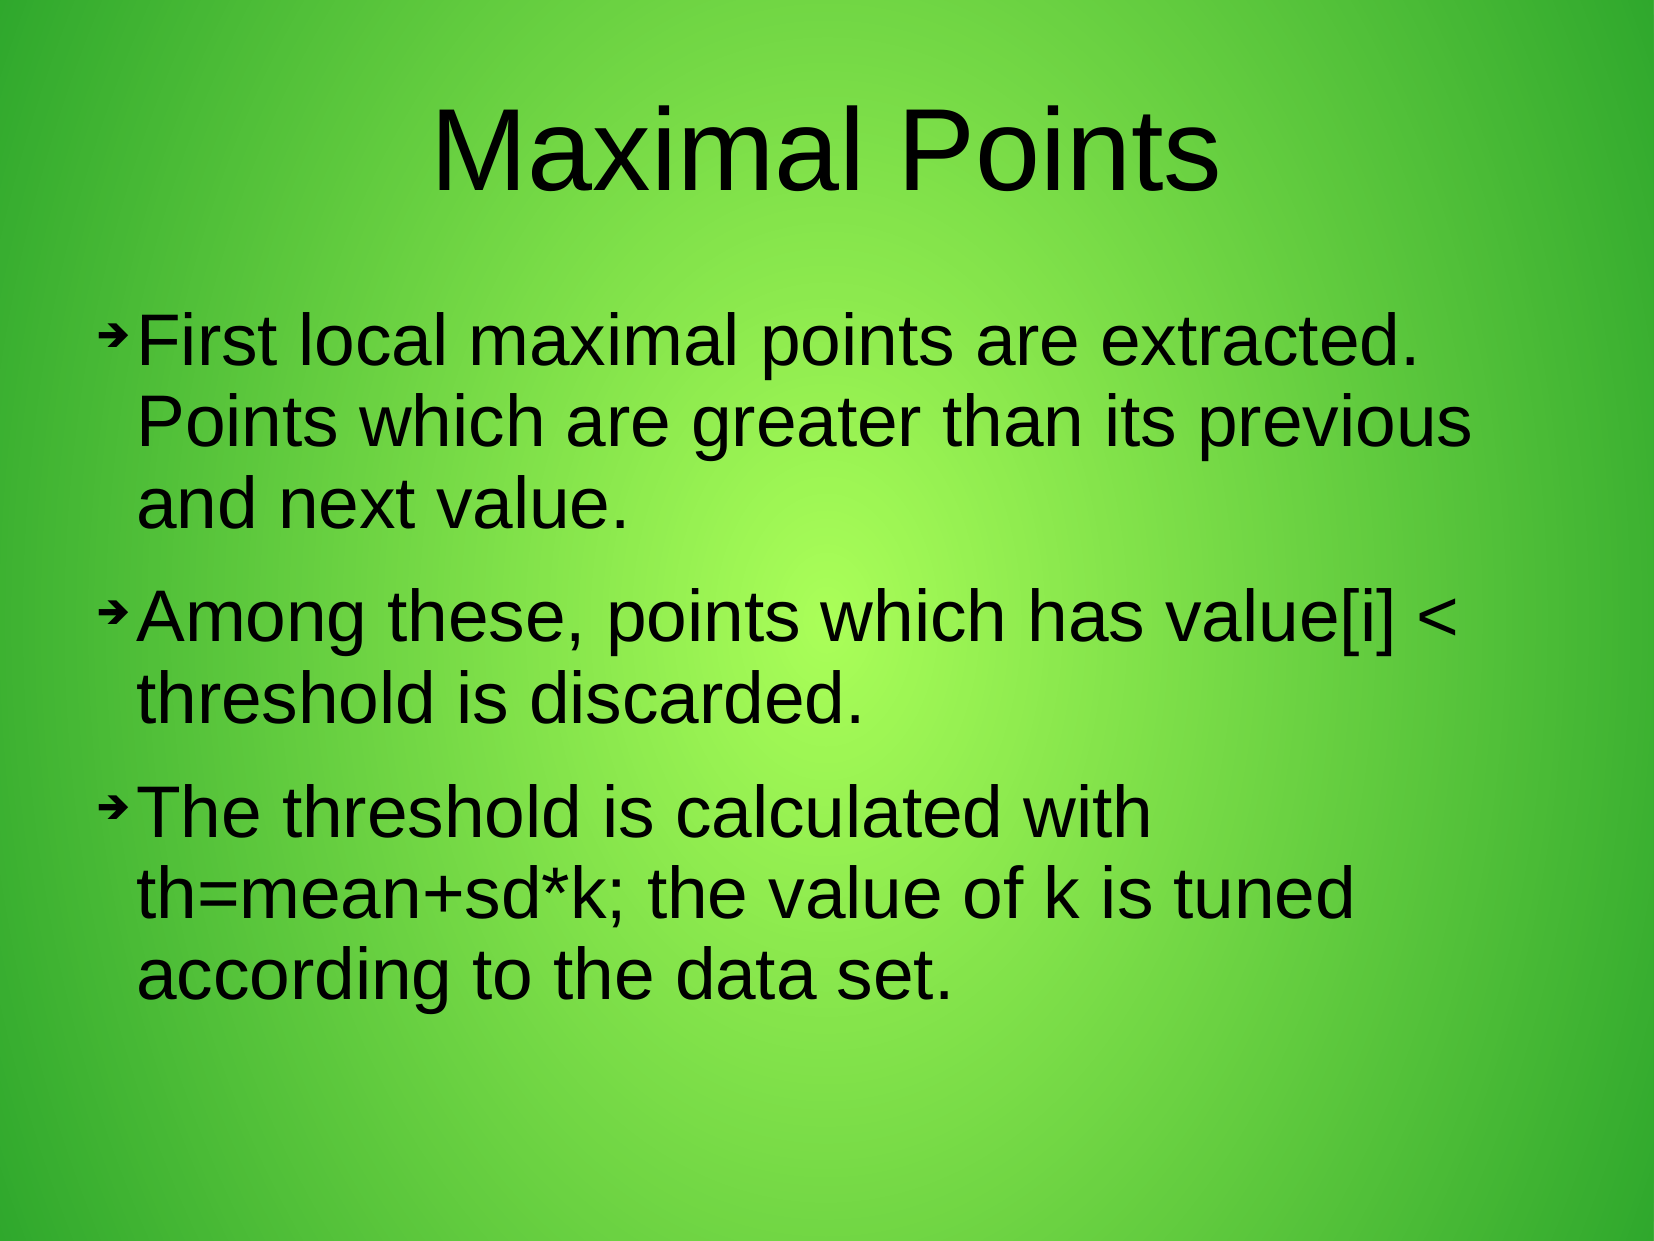

# Maximal Points
First local maximal points are extracted. Points which are greater than its previous and next value.
Among these, points which has value[i] < threshold is discarded.
The threshold is calculated with th=mean+sd*k; the value of k is tuned according to the data set.